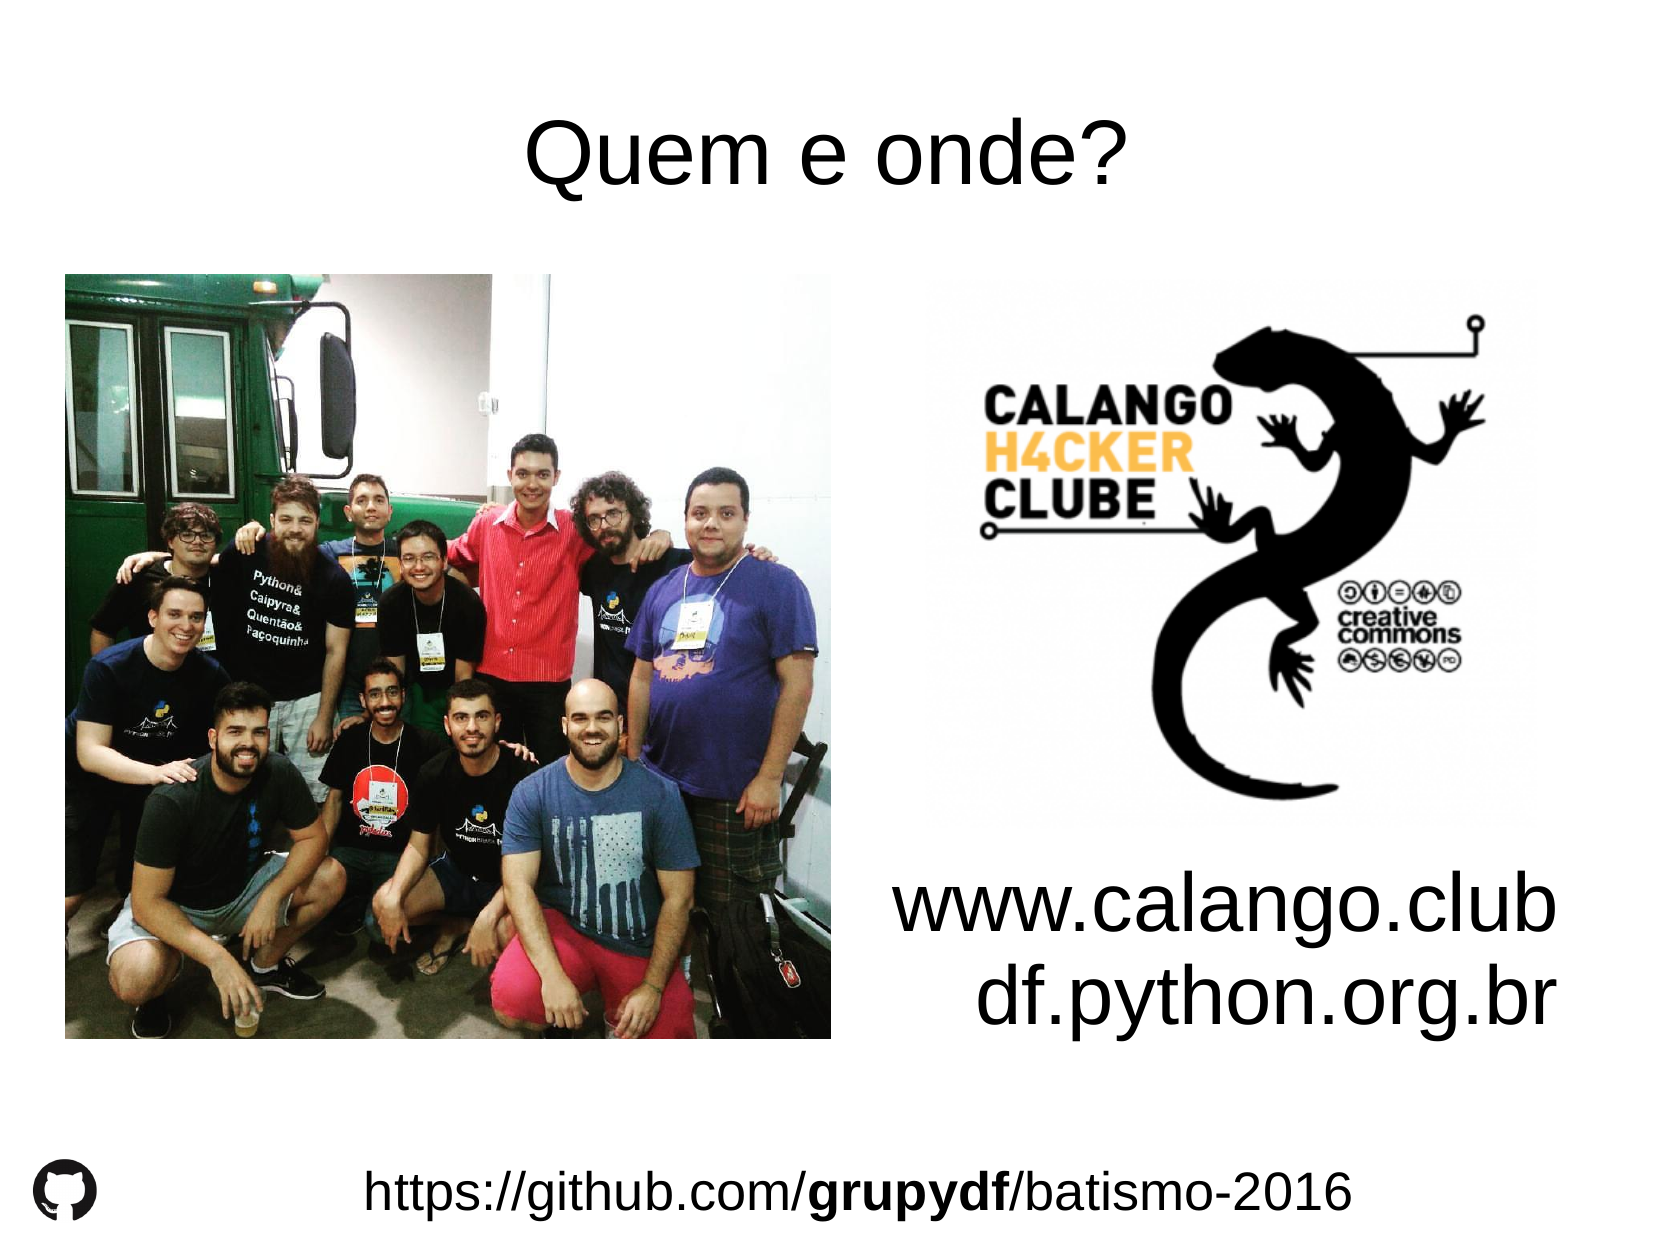

# Quem e onde?
www.calango.club
df.python.org.br
https://github.com/grupydf/batismo-2016